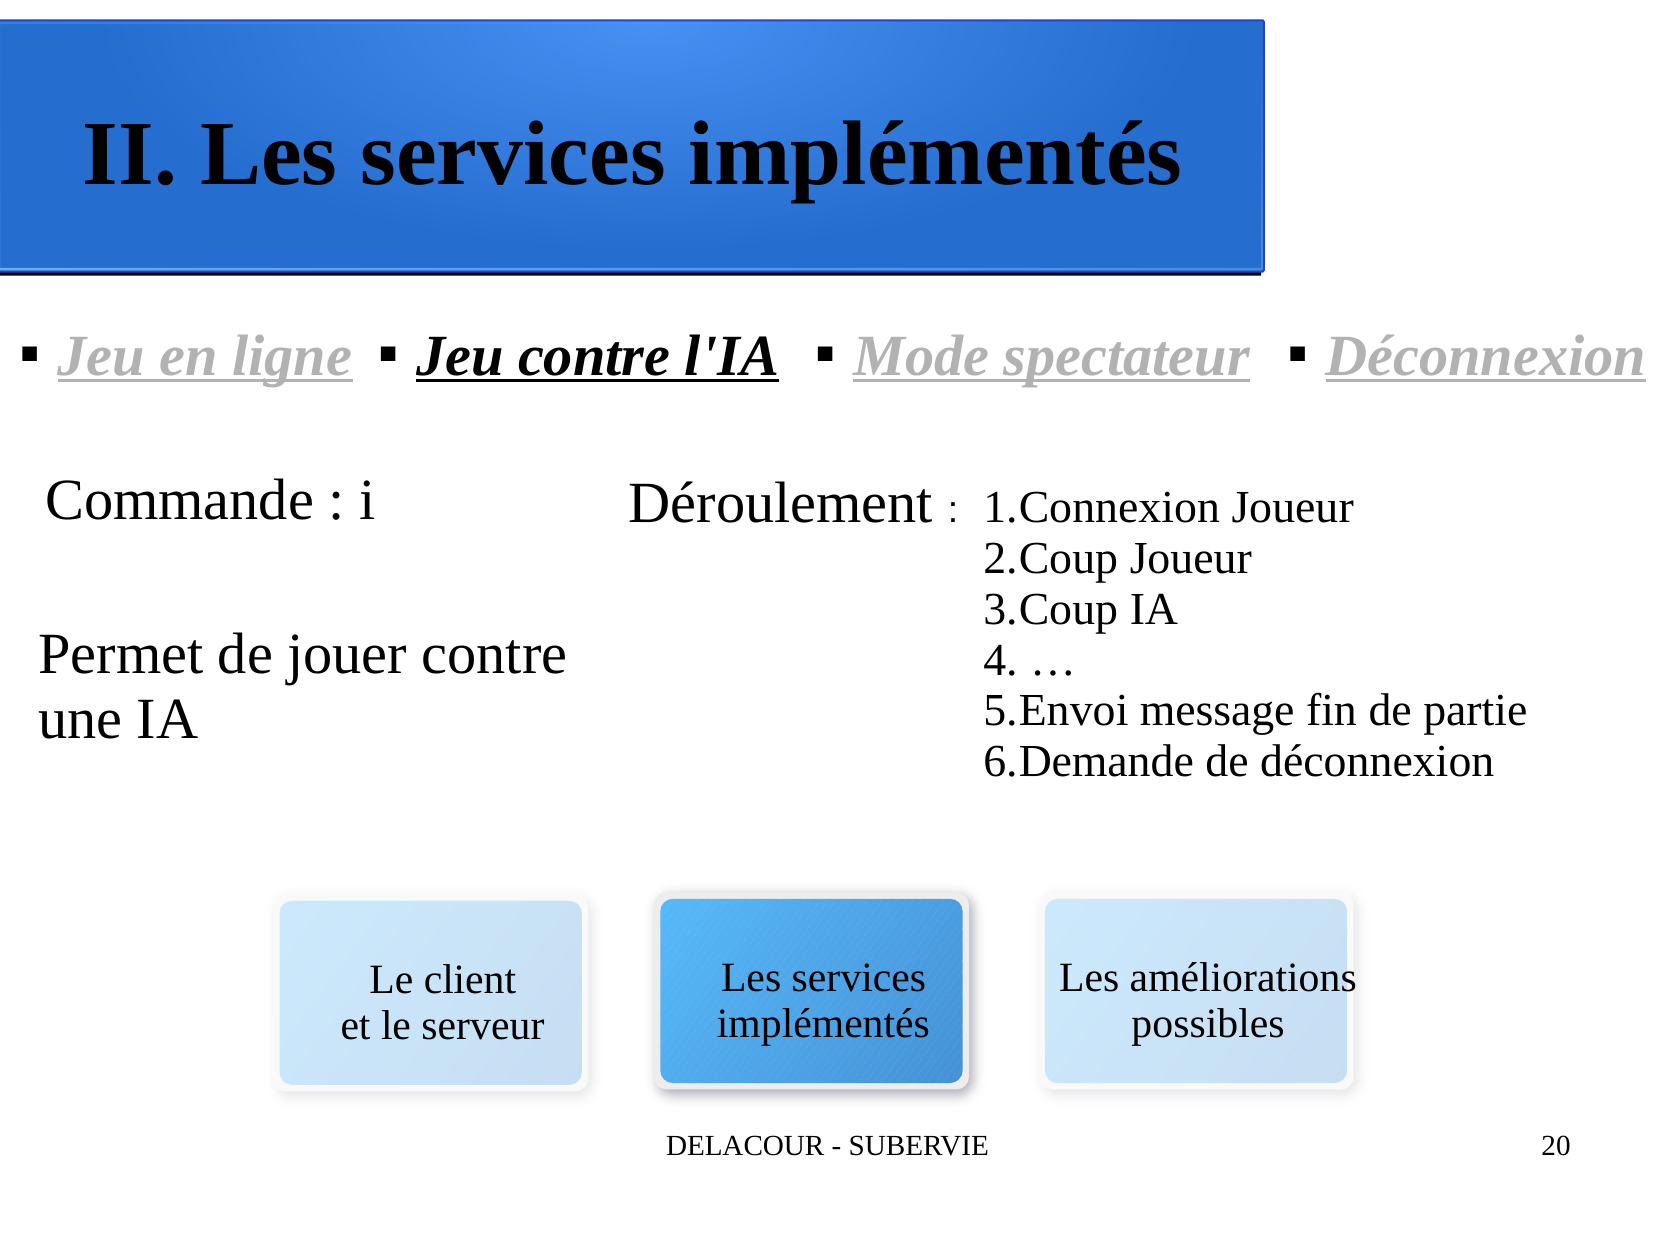

# II. Les services implémentés
Jeu en ligne
Jeu contre l'IA
Mode spectateur
Déconnexion
Commande : i
Déroulement :
Connexion Joueur
Coup Joueur
Coup IA
 …
Envoi message fin de partie
Demande de déconnexion
Permet de jouer contre une IA
Les services
implémentés
Les améliorations
possibles
Le client
et le serveur
DELACOUR - SUBERVIE
20